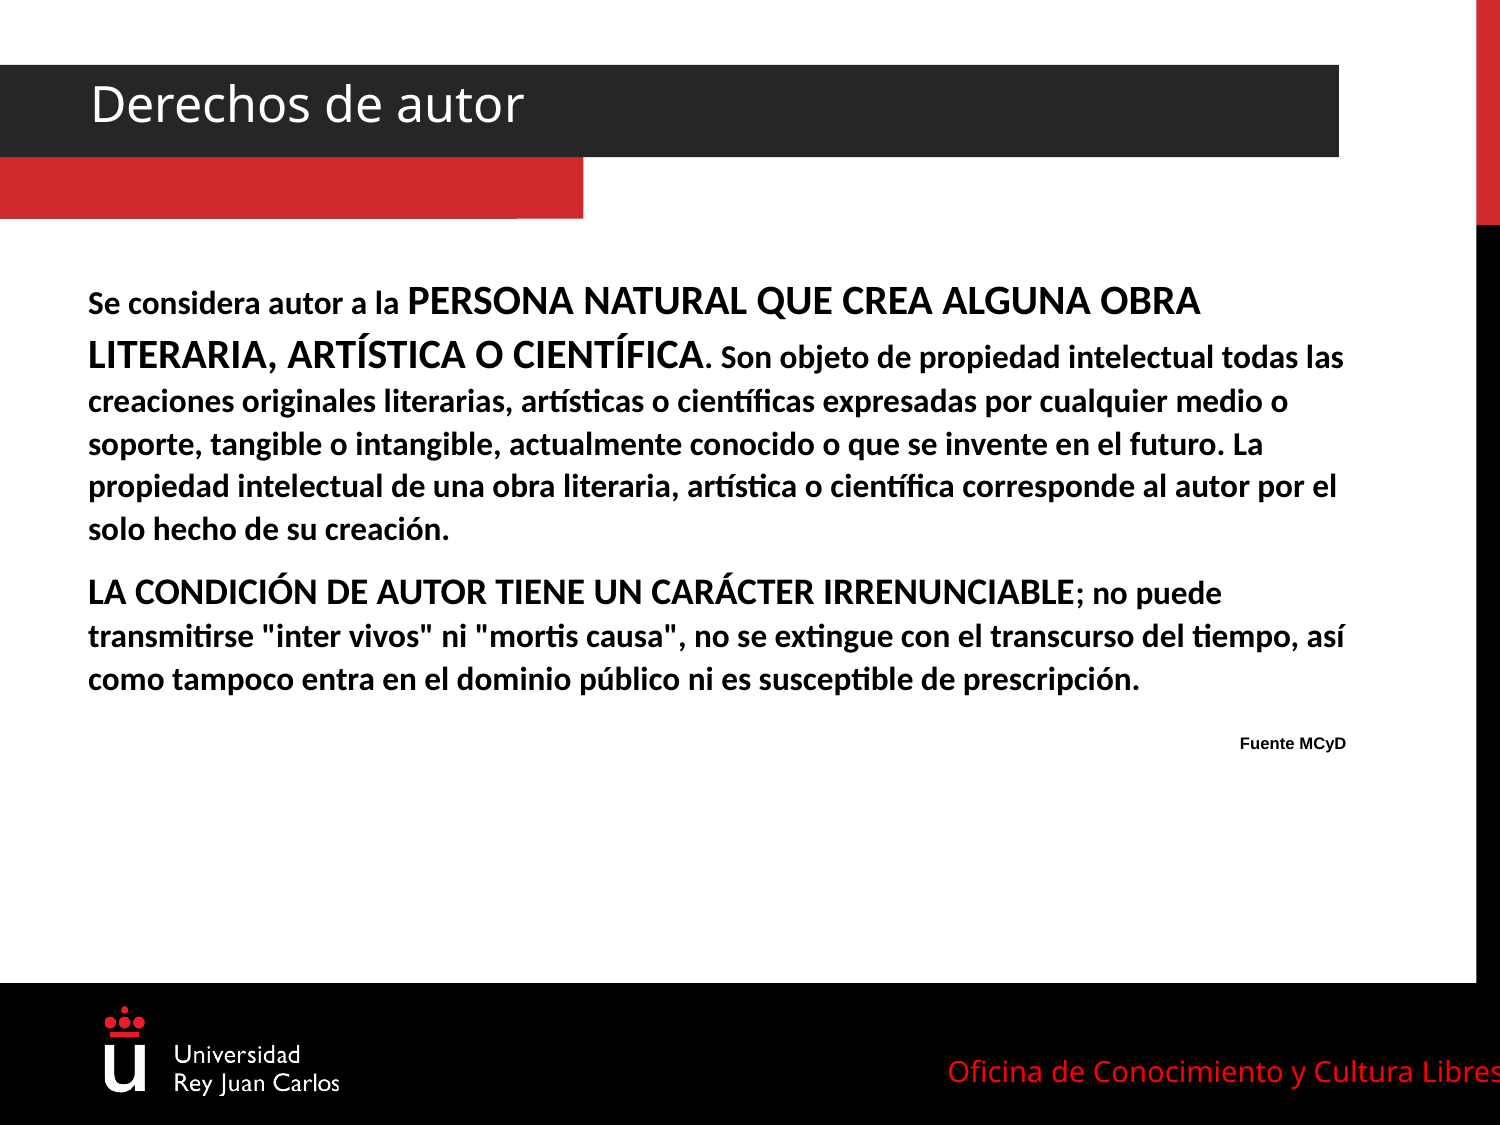

Derechos de autor
# 1. CAMPUS DE MÓSTOLES
	Subtítulo 1
Se considera autor a la PERSONA NATURAL QUE CREA ALGUNA OBRA LITERARIA, ARTÍSTICA O CIENTÍFICA. Son objeto de propiedad intelectual todas las creaciones originales literarias, artísticas o científicas expresadas por cualquier medio o soporte, tangible o intangible, actualmente conocido o que se invente en el futuro. La propiedad intelectual de una obra literaria, artística o científica corresponde al autor por el solo hecho de su creación.
LA CONDICIÓN DE AUTOR TIENE UN CARÁCTER IRRENUNCIABLE; no puede transmitirse "inter vivos" ni "mortis causa", no se extingue con el transcurso del tiempo, así como tampoco entra en el dominio público ni es susceptible de prescripción.
 Fuente MCyD
Oficina de Conocimiento y Cultura Libres